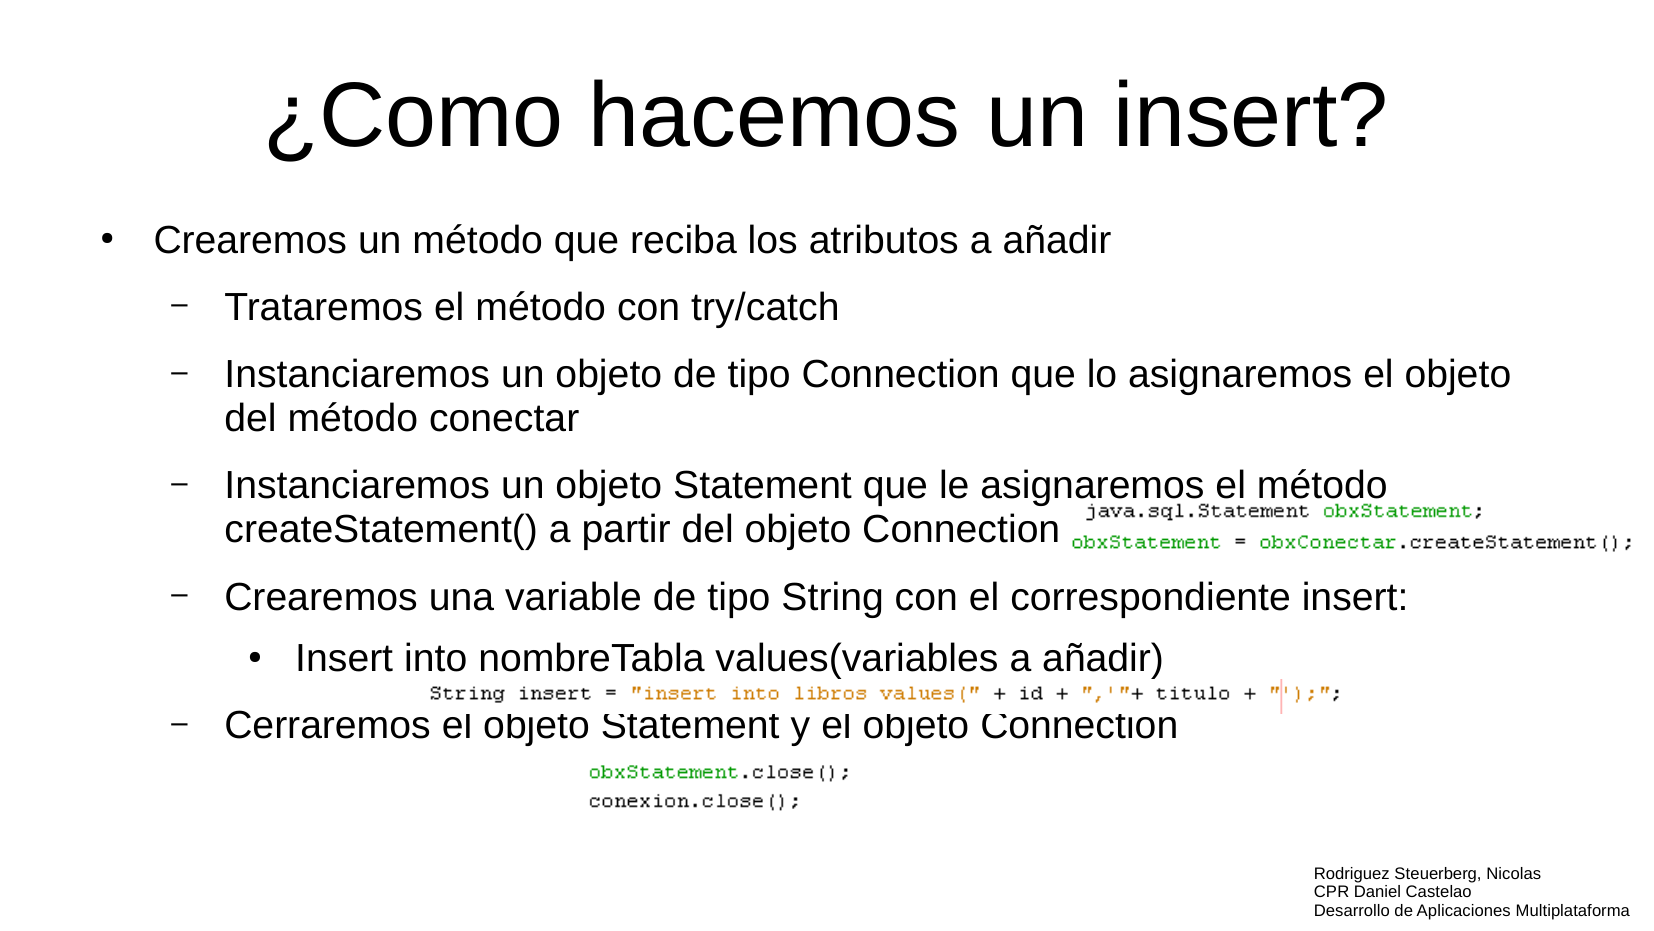

# ¿Como hacemos un insert?
Crearemos un método que reciba los atributos a añadir
Trataremos el método con try/catch
Instanciaremos un objeto de tipo Connection que lo asignaremos el objeto del método conectar
Instanciaremos un objeto Statement que le asignaremos el método createStatement() a partir del objeto Connection
Crearemos una variable de tipo String con el correspondiente insert:
Insert into nombreTabla values(variables a añadir)
Cerraremos el objeto Statement y el objeto Connection
Rodriguez Steuerberg, Nicolas
CPR Daniel Castelao
Desarrollo de Aplicaciones Multiplataforma